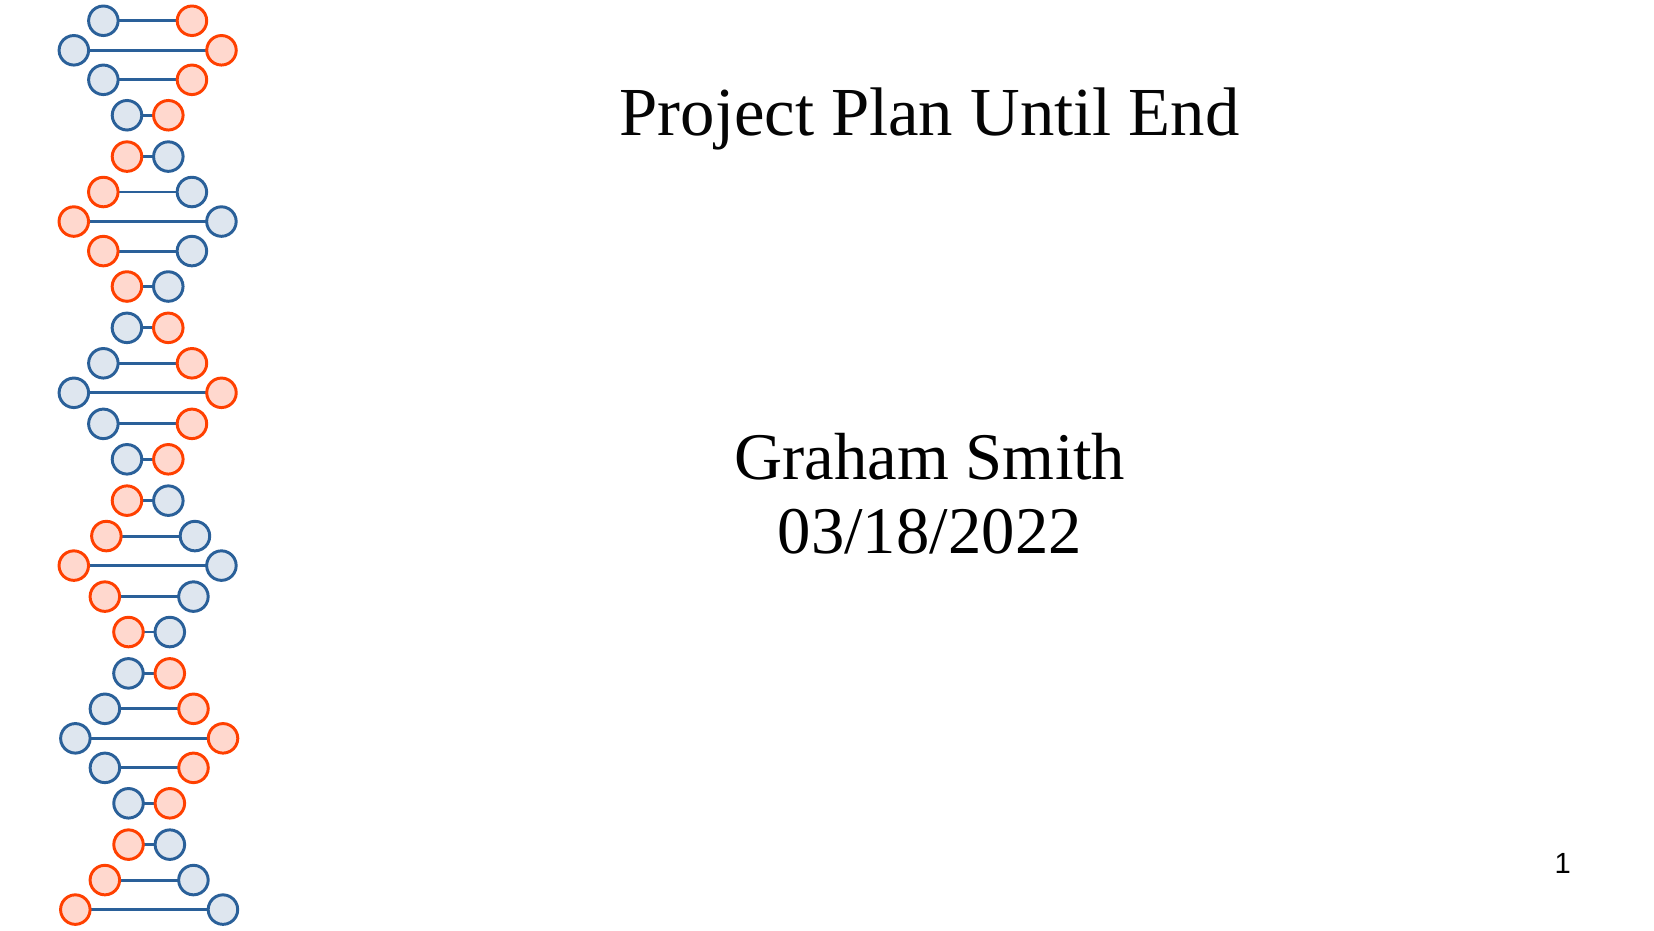

# Project Plan Until End
Graham Smith
03/18/2022
1